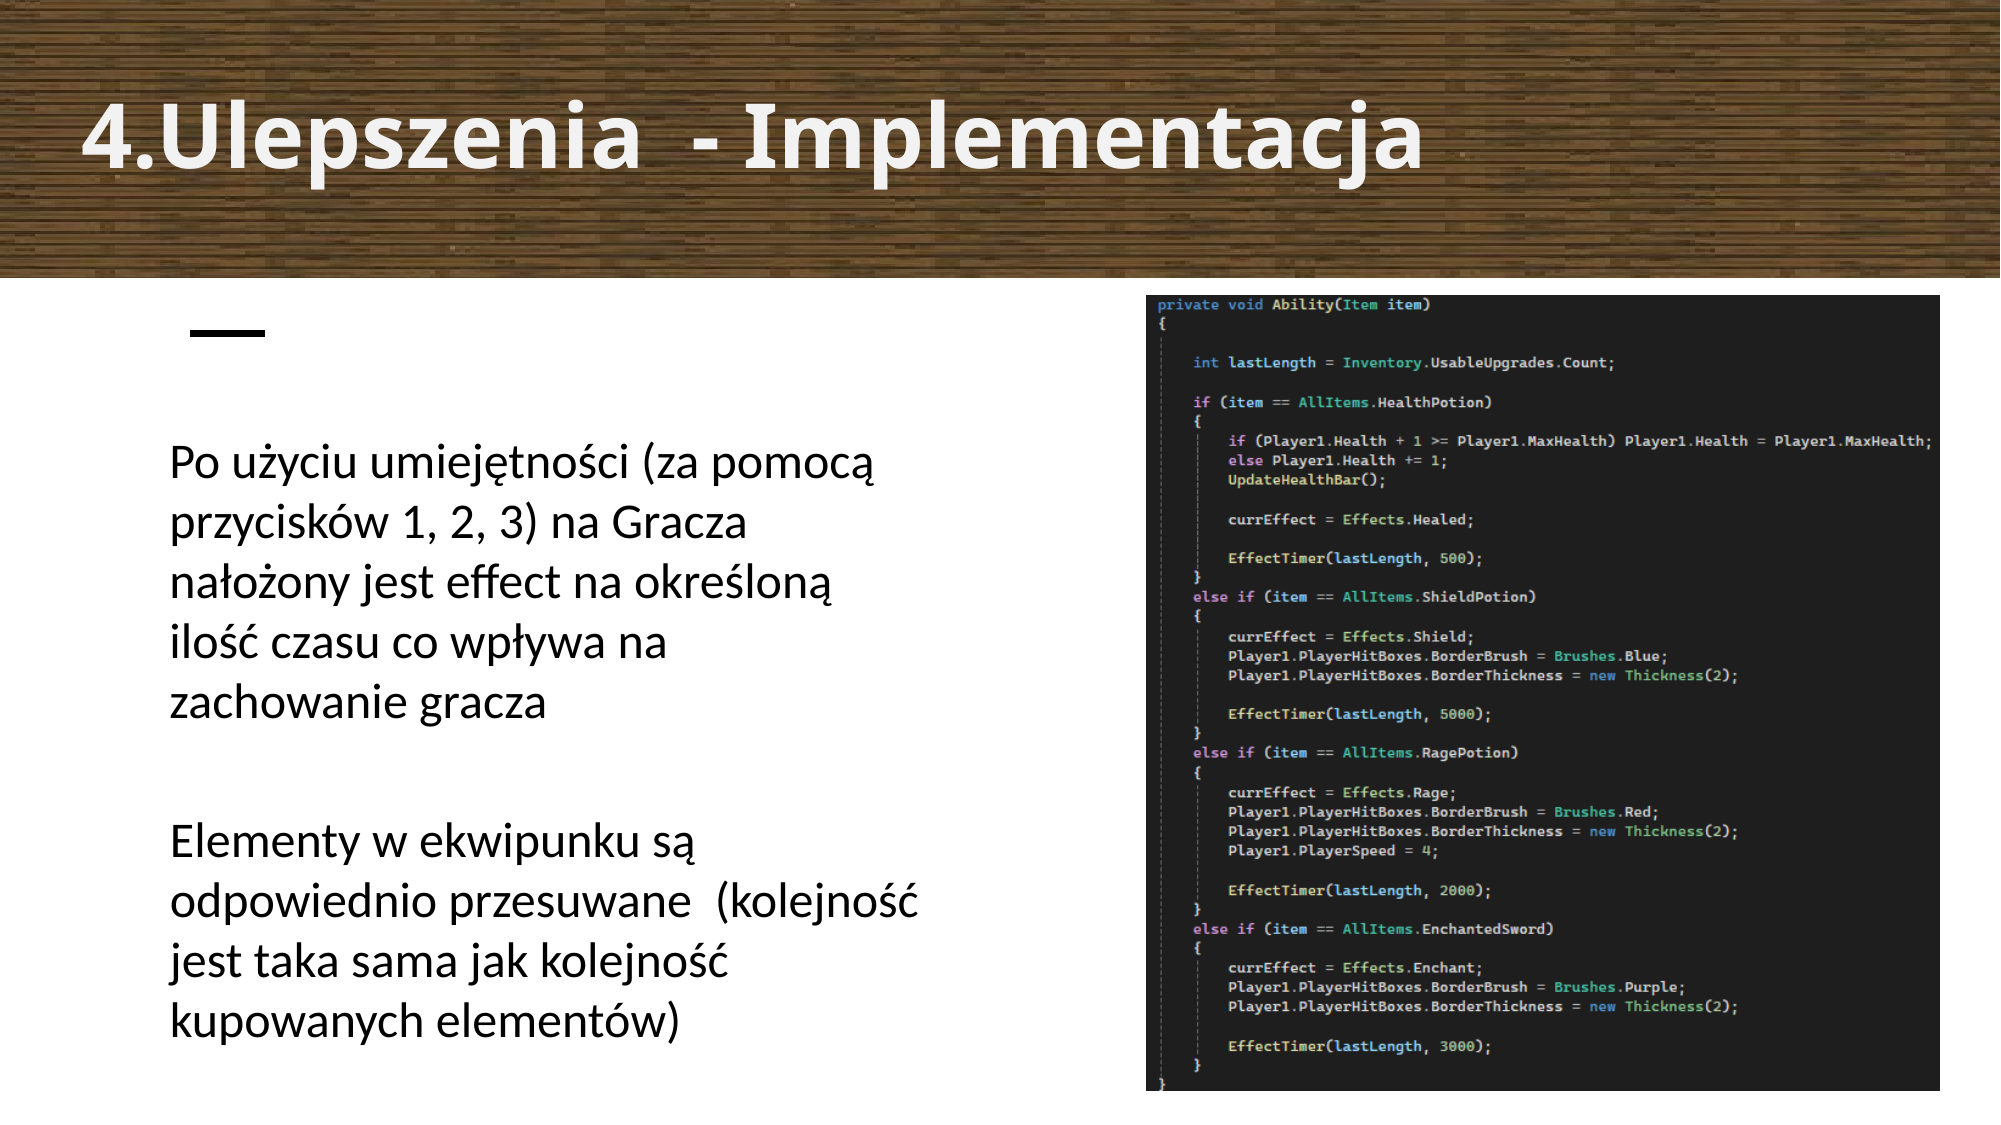

4.Ulepszenia - Implementacja
Po użyciu umiejętności (za pomocą przycisków 1, 2, 3) na Gracza nałożony jest effect na określoną ilość czasu co wpływa na zachowanie gracza
Elementy w ekwipunku są odpowiednio przesuwane  (kolejność jest taka sama jak kolejność kupowanych elementów)